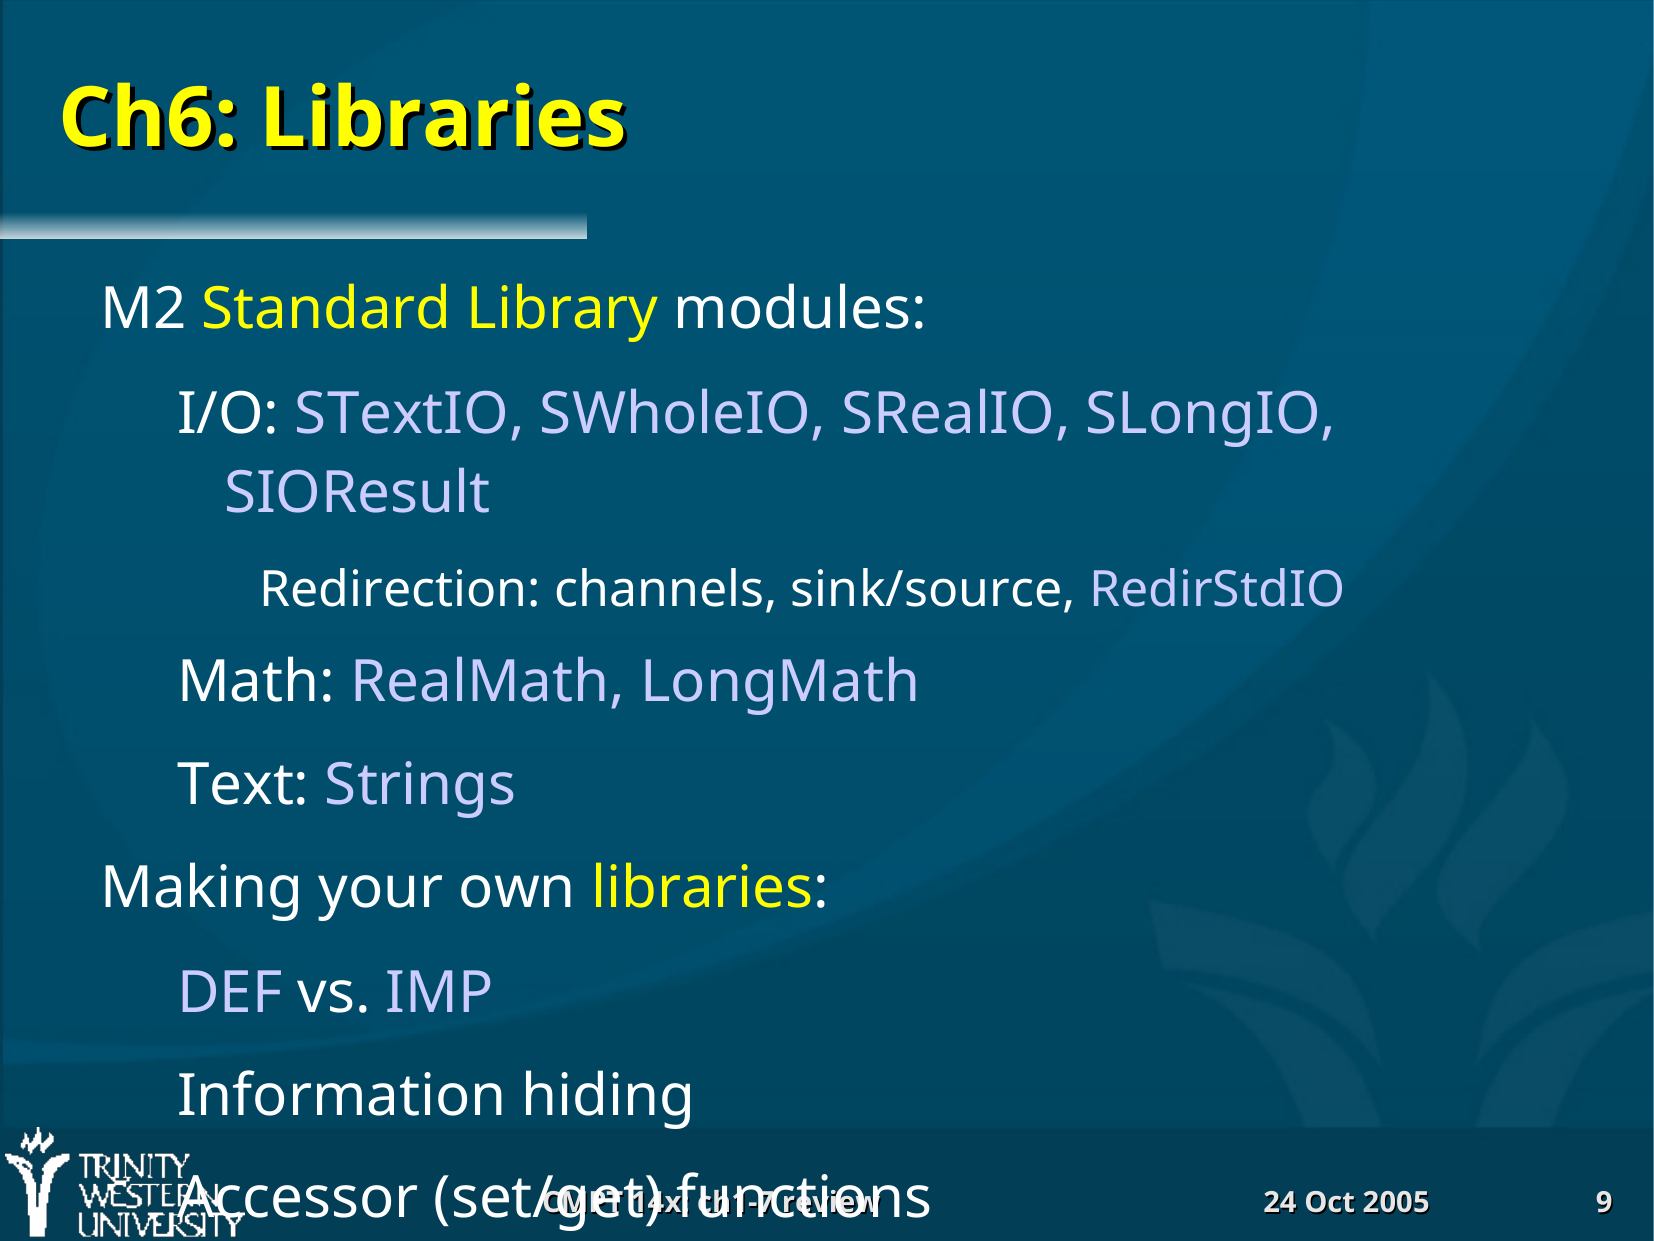

# Ch6: Libraries
M2 Standard Library modules:
I/O: STextIO, SWholeIO, SRealIO, SLongIO, SIOResult
Redirection: channels, sink/source, RedirStdIO
Math: RealMath, LongMath
Text: Strings
Making your own libraries:
DEF vs. IMP
Information hiding
Accessor (set/get) functions
CMPT 14x: ch1-7 review
24 Oct 2005
9